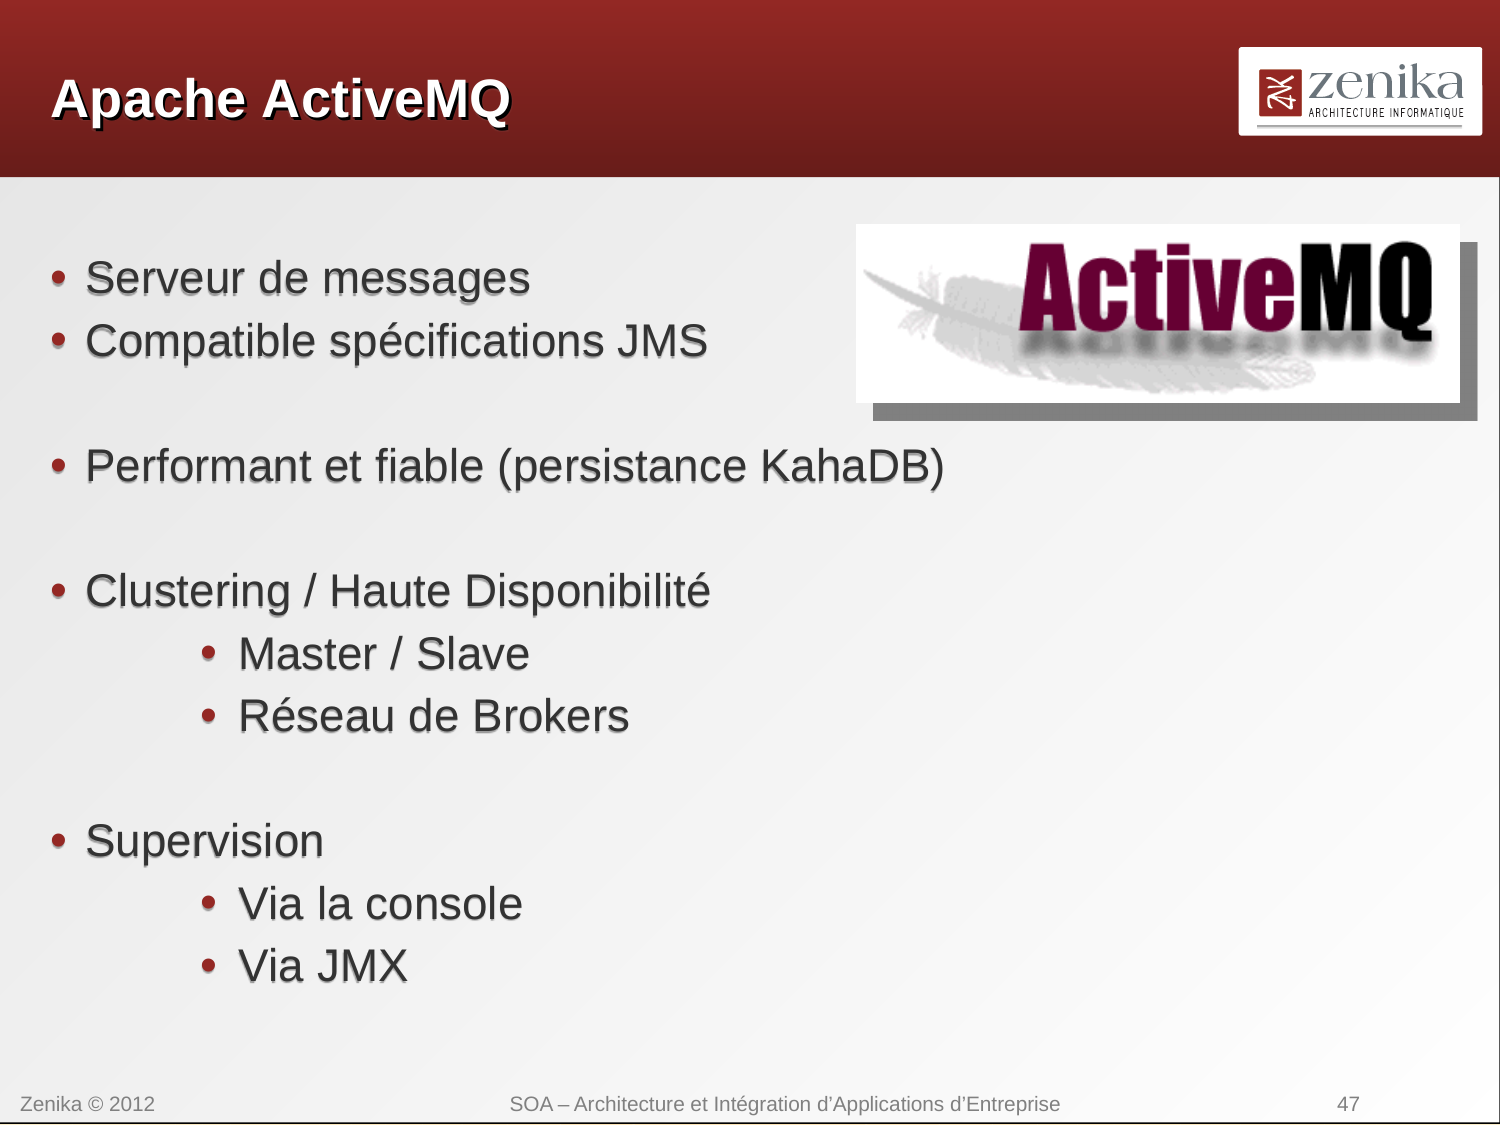

# Apache ActiveMQ
Serveur de messages
Compatible spécifications JMS
Performant et fiable (persistance KahaDB)
Clustering / Haute Disponibilité
Master / Slave
Réseau de Brokers
Supervision
Via la console
Via JMX